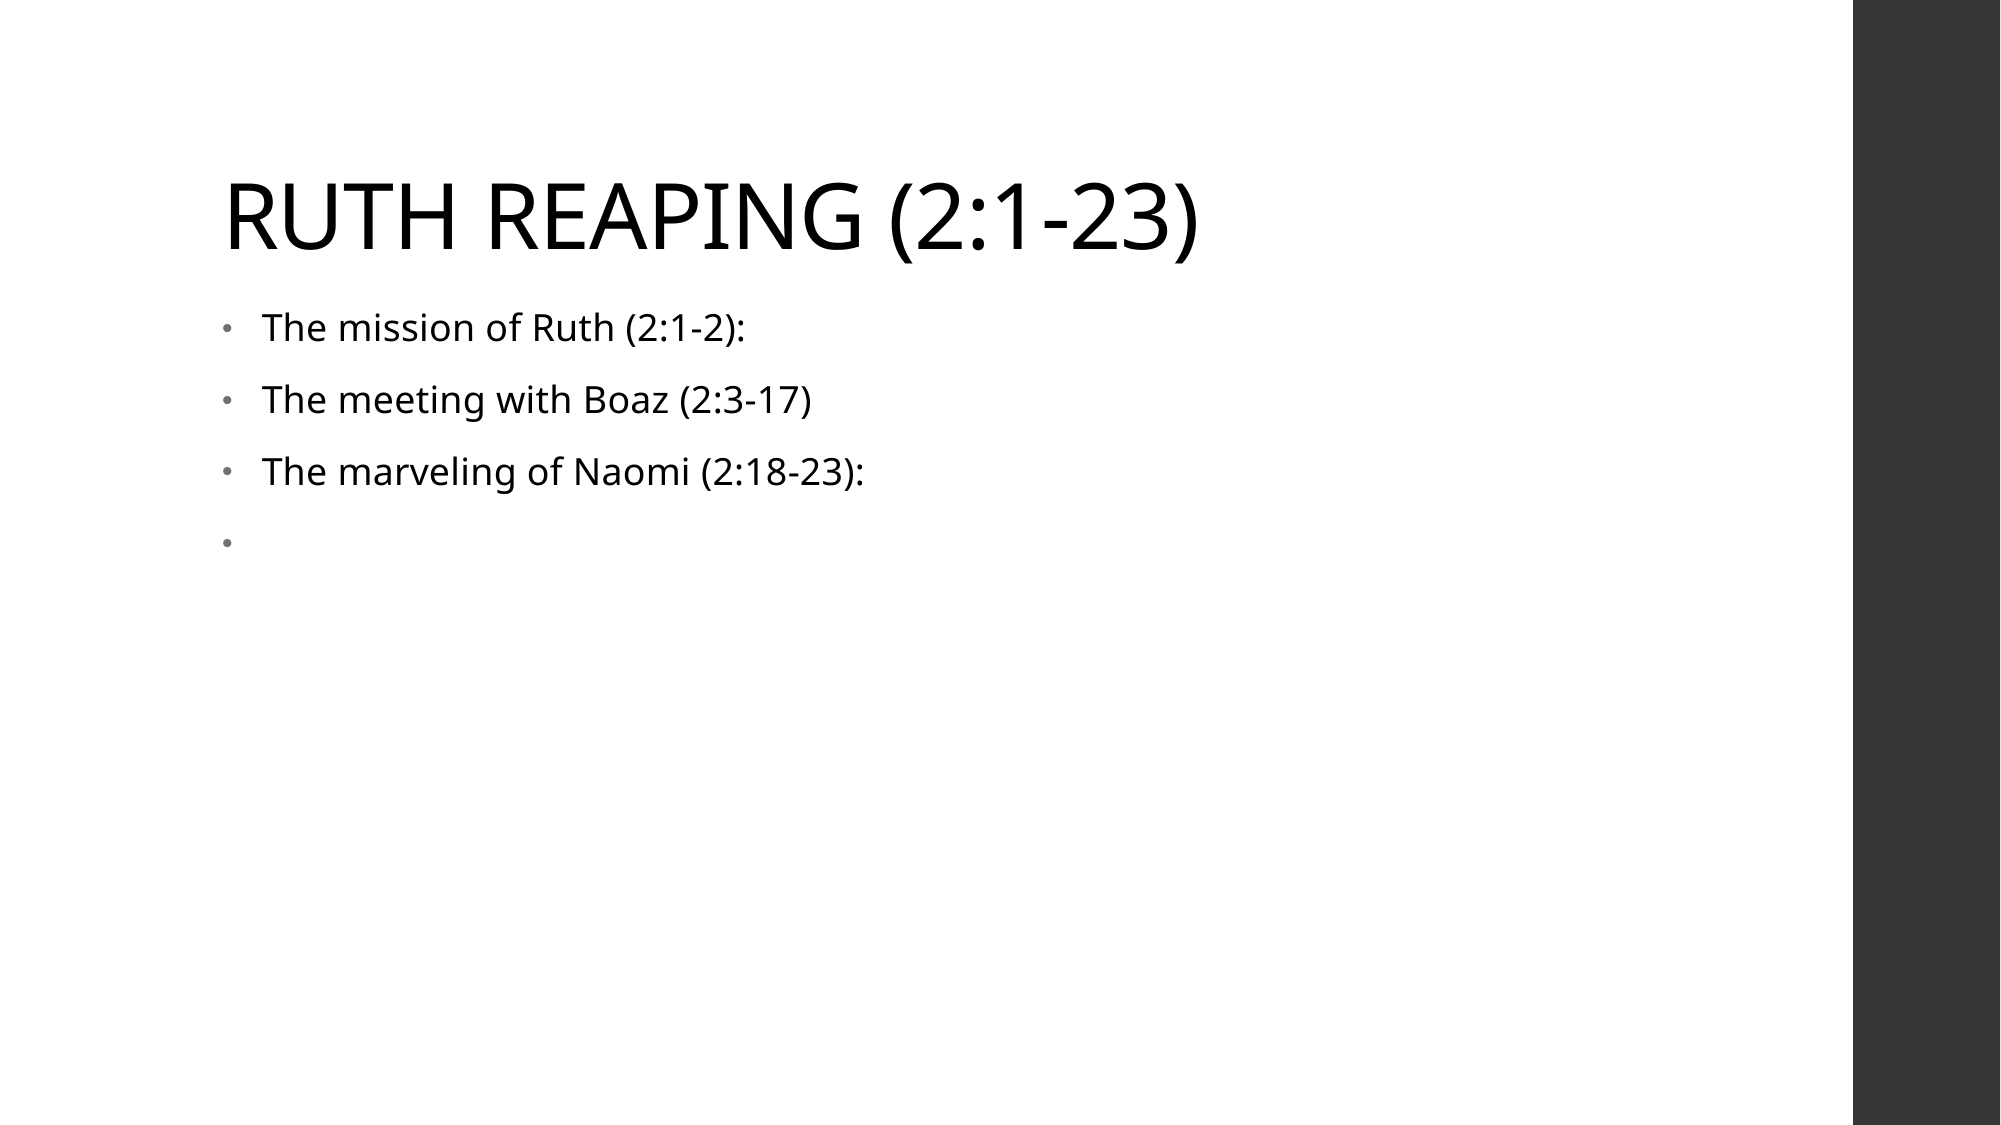

# RUTH REAPING (2:1-23)
 The mission of Ruth (2:1-2):
 The meeting with Boaz (2:3-17)
 The marveling of Naomi (2:18-23):